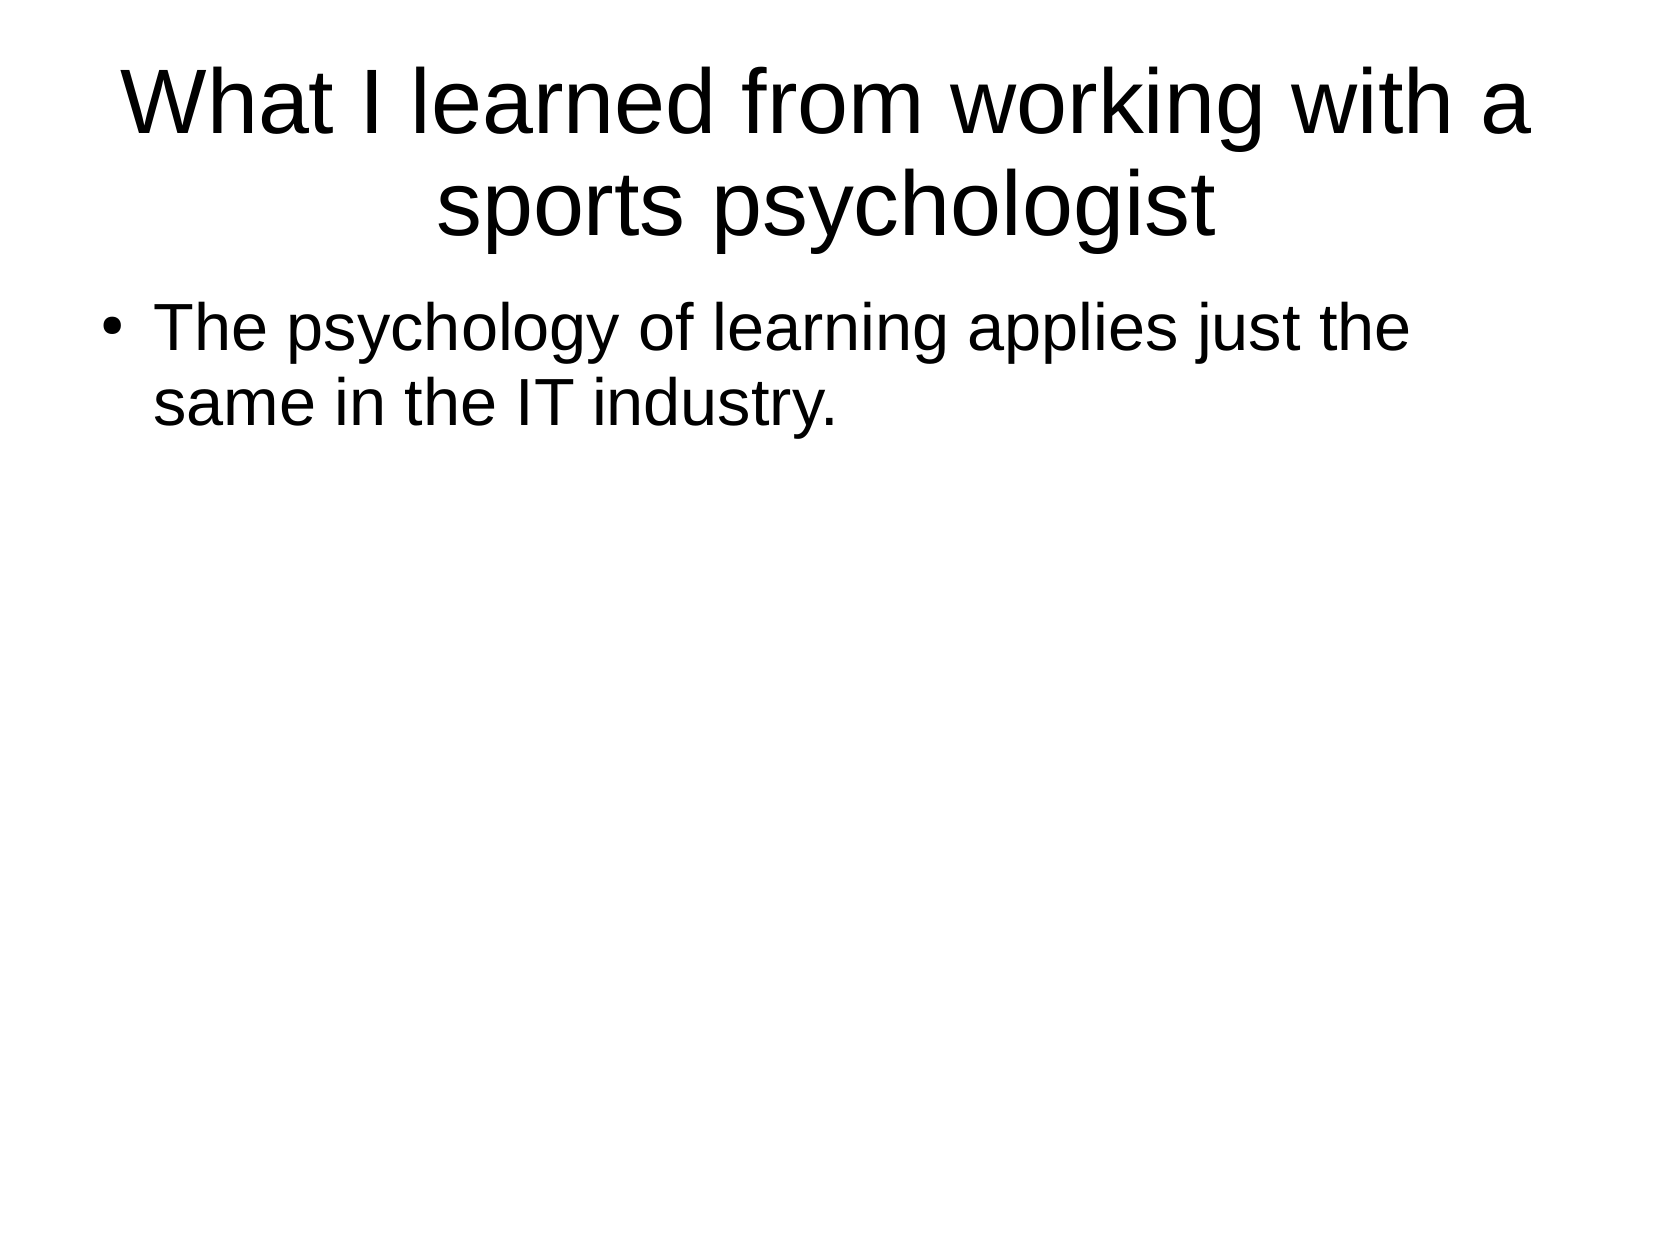

# What I learned from working with a sports psychologist
The psychology of learning applies just the same in the IT industry.